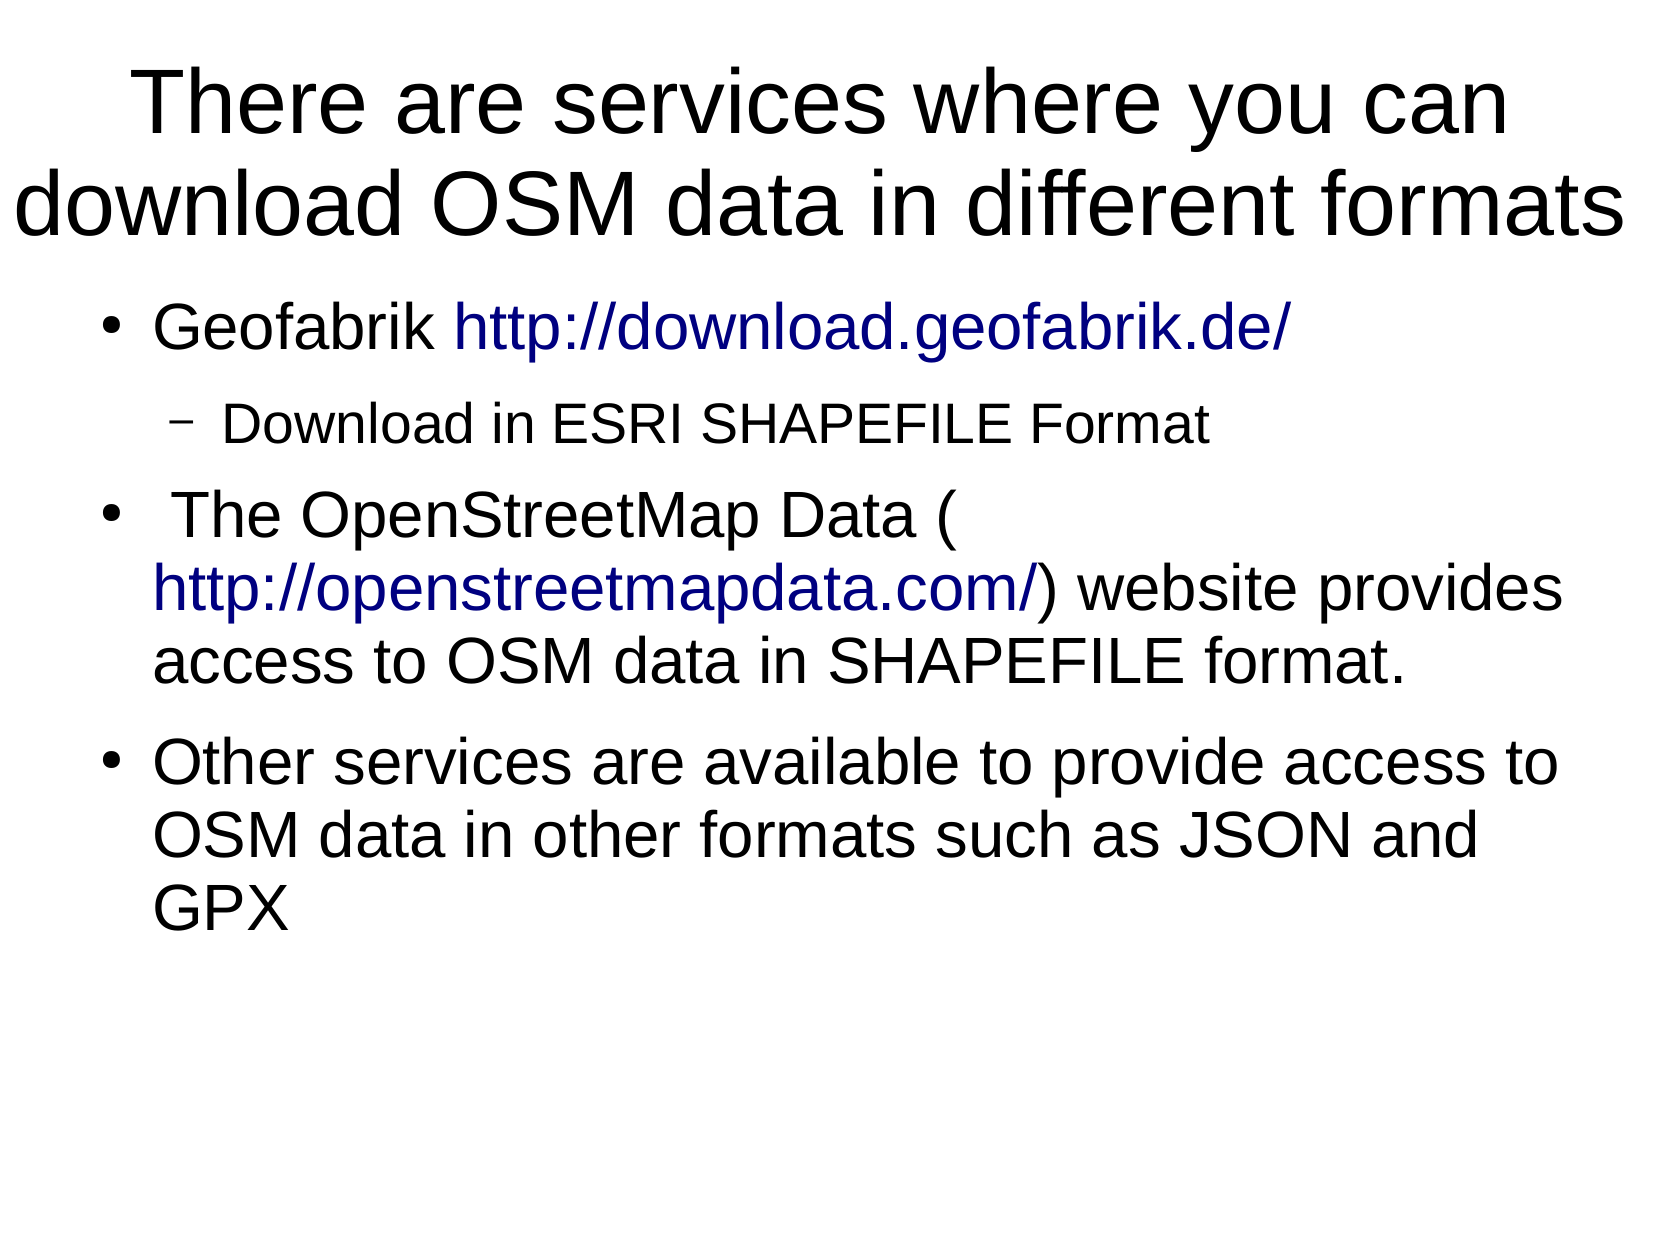

# There are services where you can download OSM data in different formats
Geofabrik http://download.geofabrik.de/
Download in ESRI SHAPEFILE Format
 The OpenStreetMap Data (http://openstreetmapdata.com/) website provides access to OSM data in SHAPEFILE format.
Other services are available to provide access to OSM data in other formats such as JSON and GPX